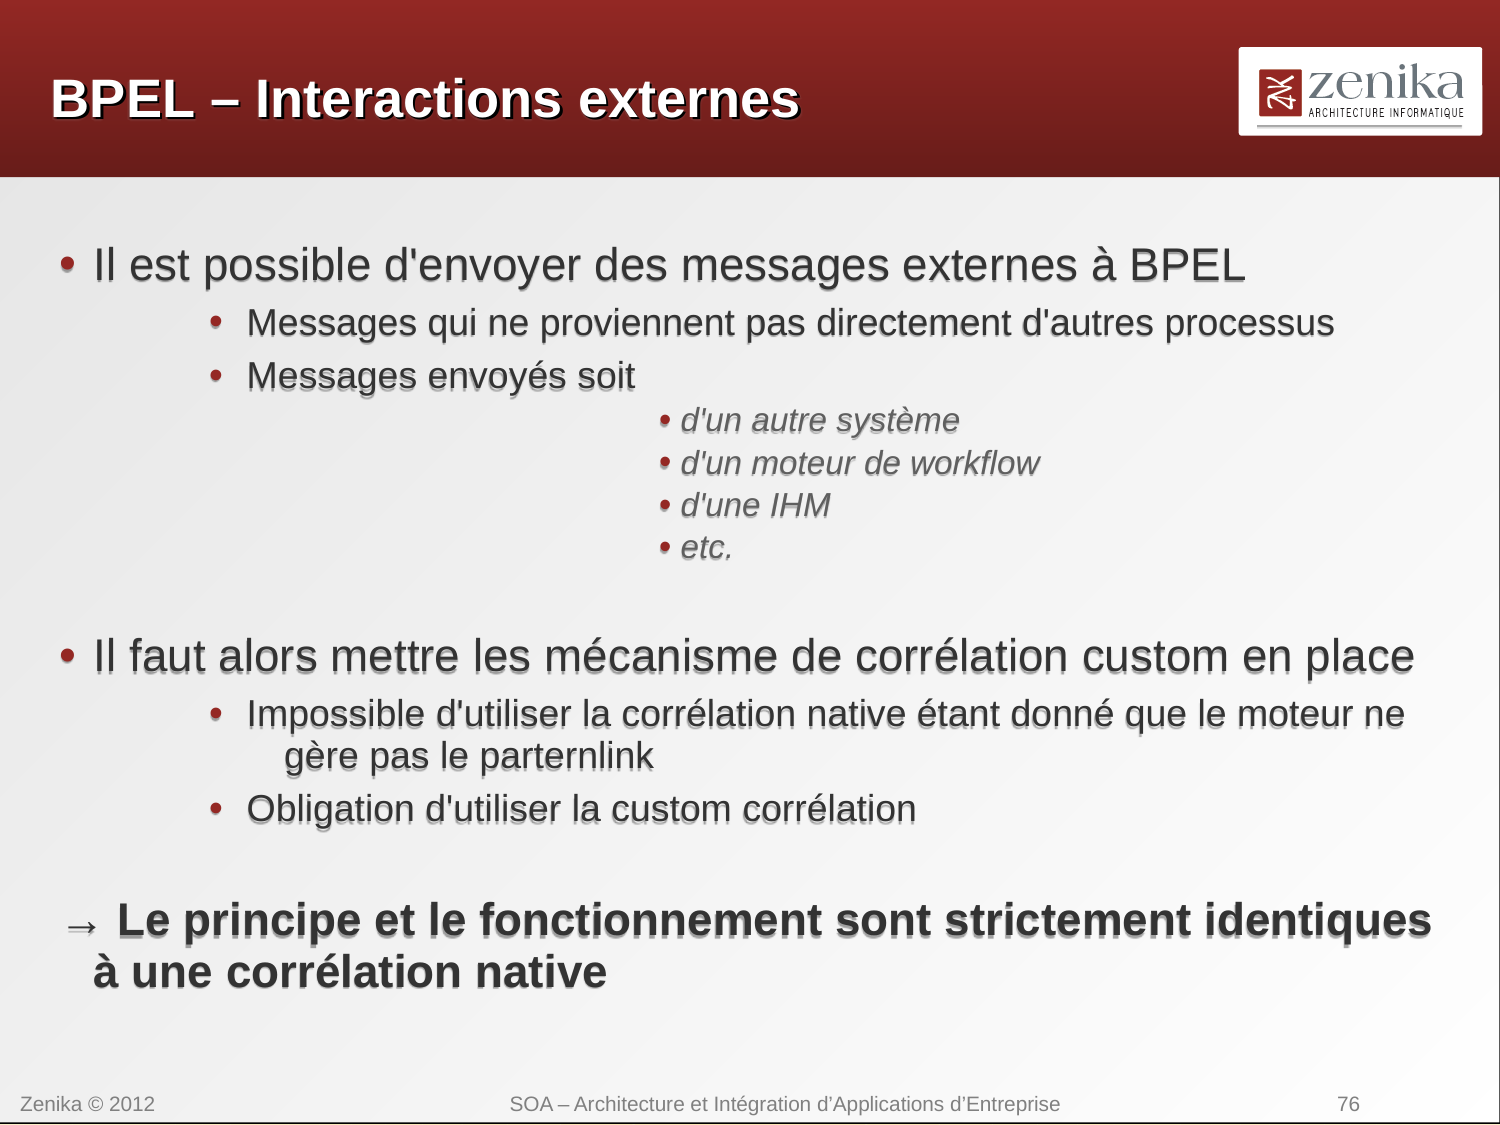

# BPEL – Interactions externes
Il est possible d'envoyer des messages externes à BPEL
Messages qui ne proviennent pas directement d'autres processus
Messages envoyés soit
 d'un autre système
 d'un moteur de workflow
 d'une IHM
 etc.
Il faut alors mettre les mécanisme de corrélation custom en place
Impossible d'utiliser la corrélation native étant donné que le moteur ne gère pas le parternlink
Obligation d'utiliser la custom corrélation
→ Le principe et le fonctionnement sont strictement identiques à une corrélation native